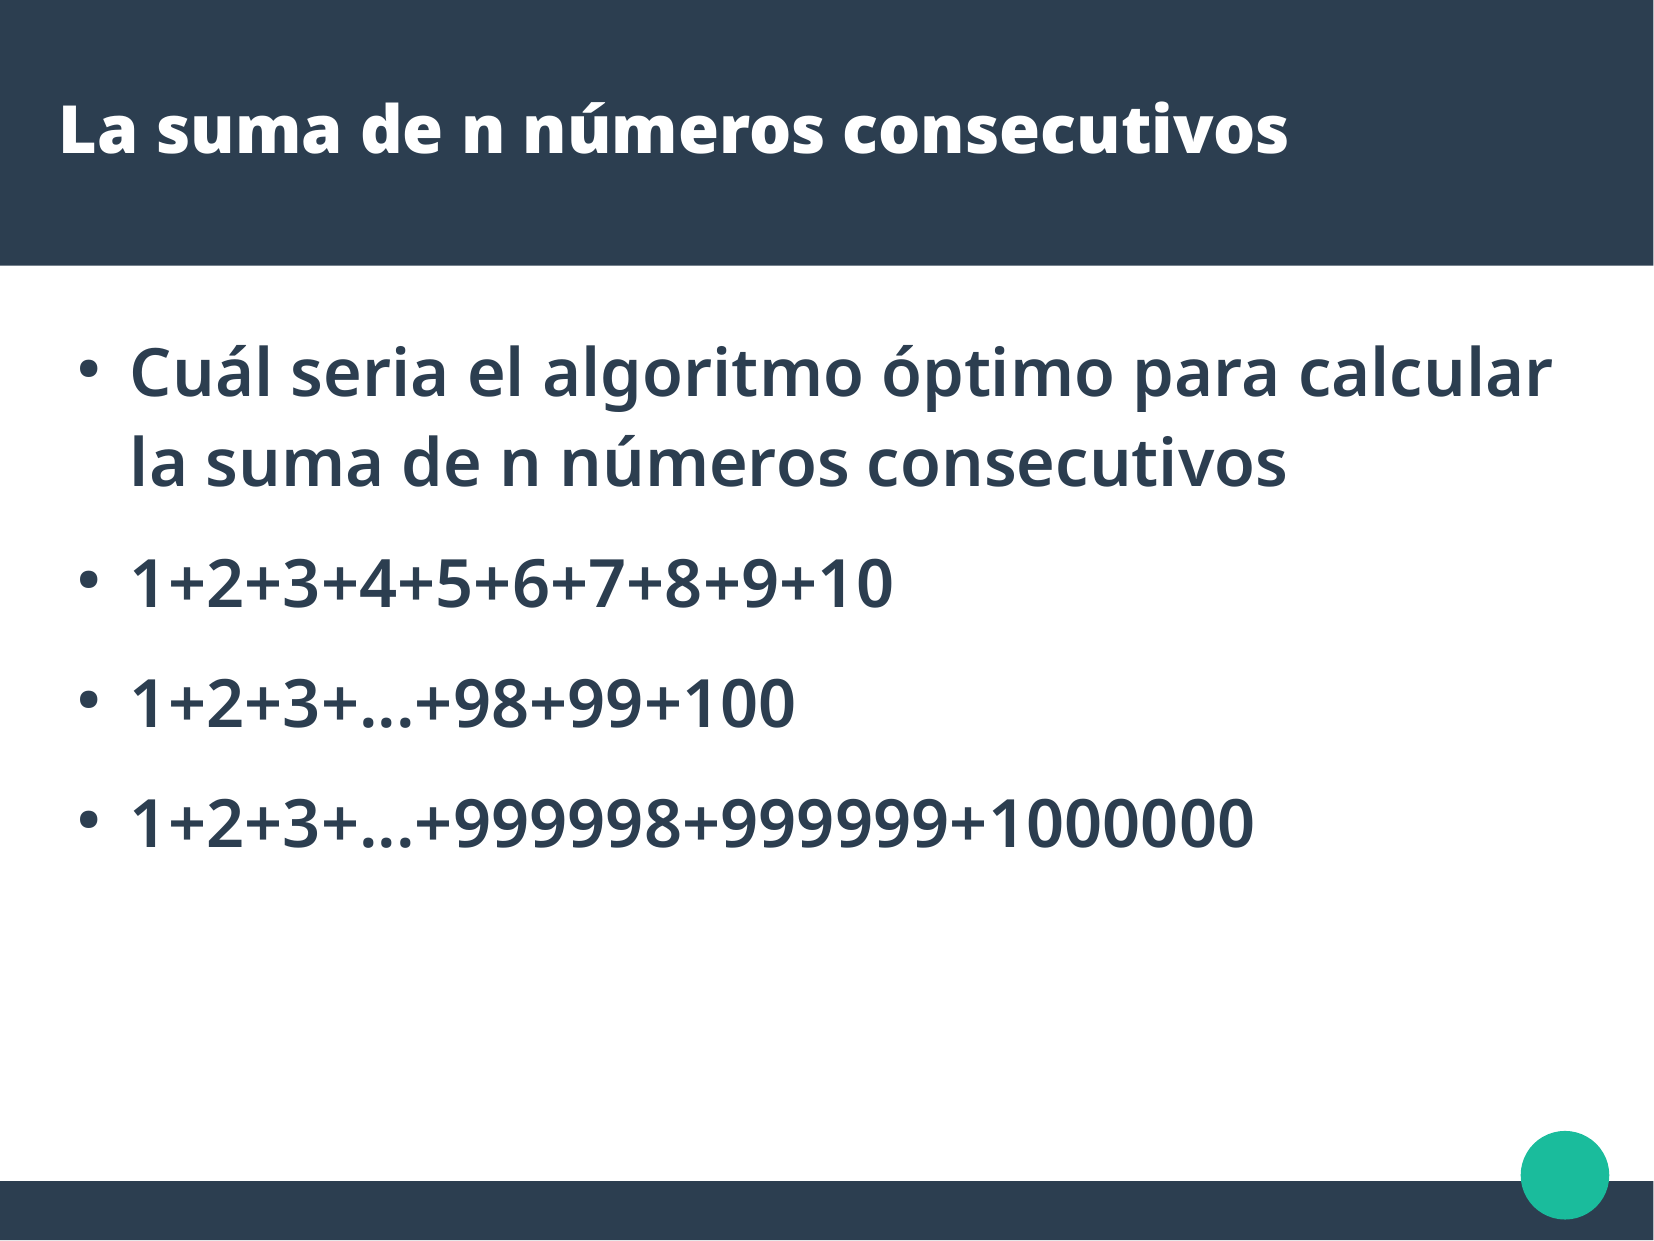

# La suma de n números consecutivos
Cuál seria el algoritmo óptimo para calcular la suma de n números consecutivos
1+2+3+4+5+6+7+8+9+10
1+2+3+...+98+99+100
1+2+3+...+999998+999999+1000000